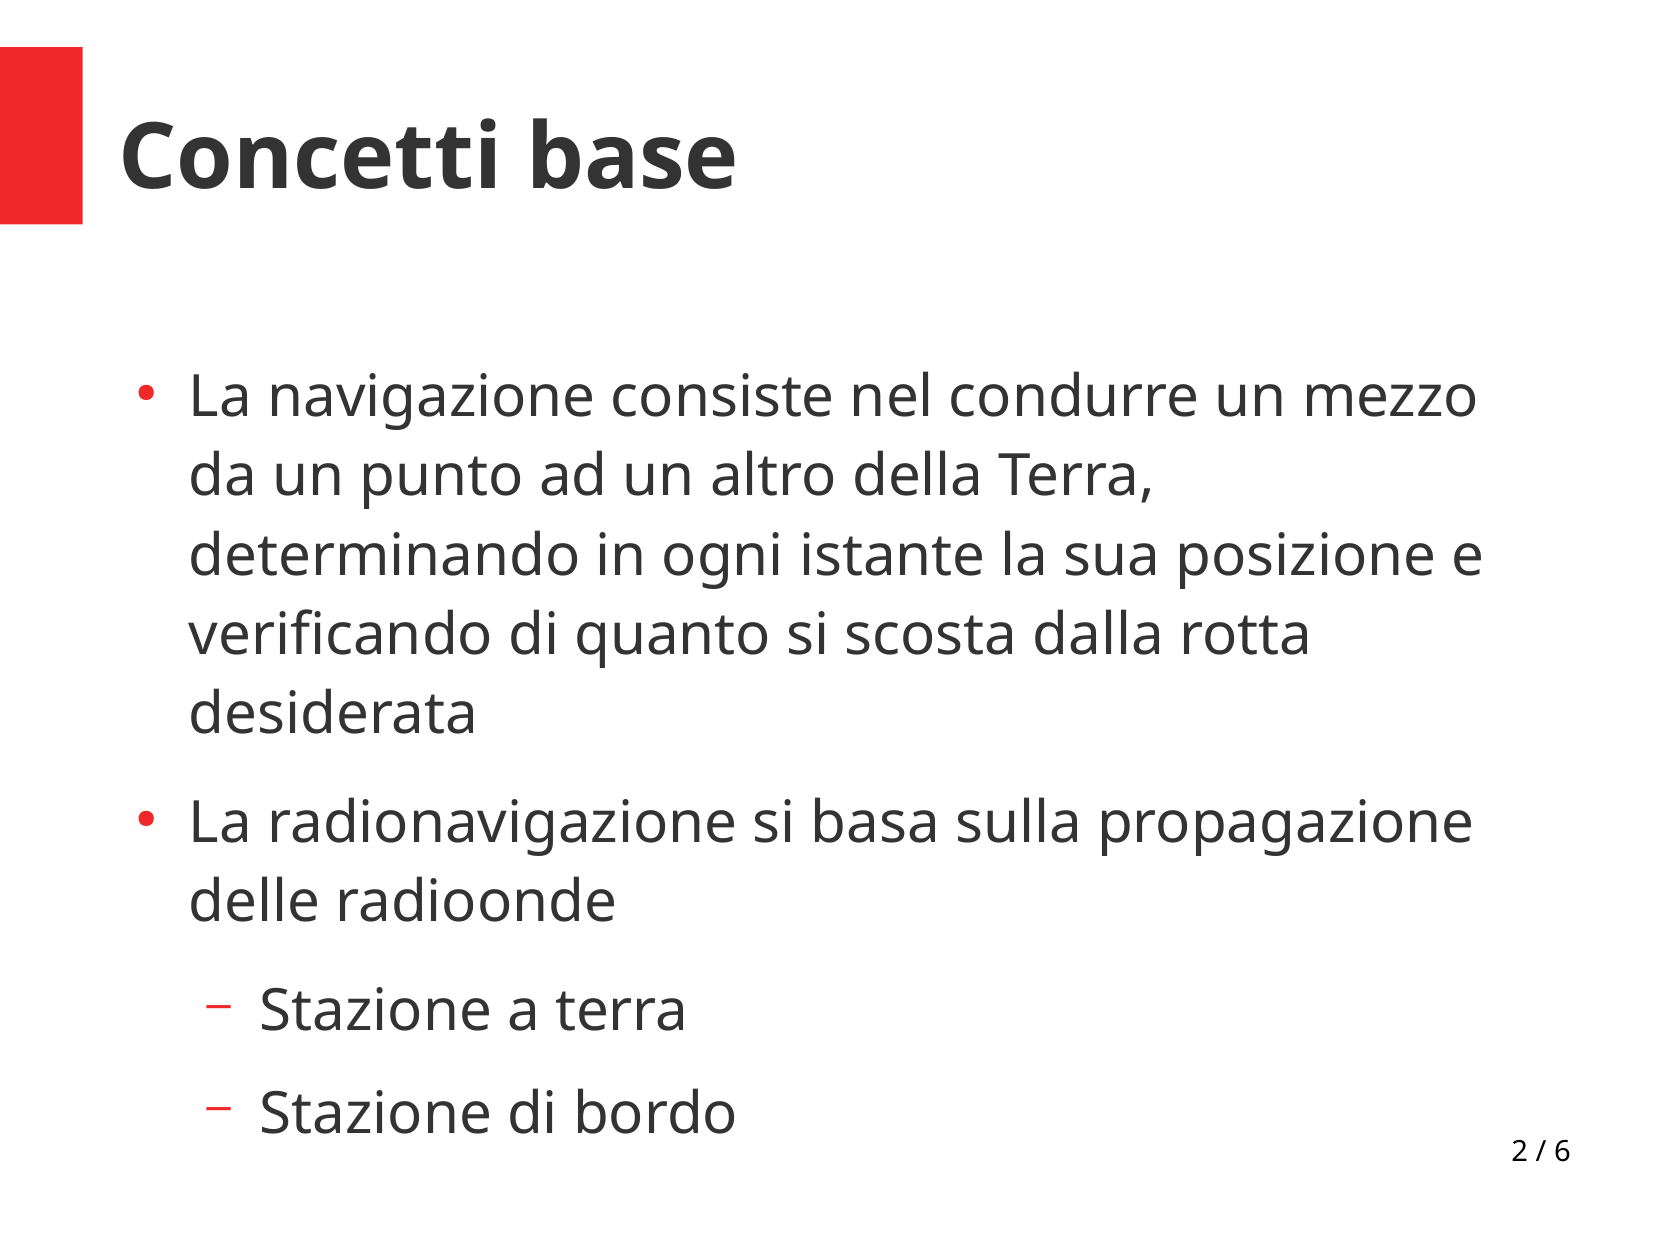

# Concetti base
La navigazione consiste nel condurre un mezzo da un punto ad un altro della Terra, determinando in ogni istante la sua posizione e verificando di quanto si scosta dalla rotta desiderata
La radionavigazione si basa sulla propagazione delle radioonde
Stazione a terra
Stazione di bordo
2